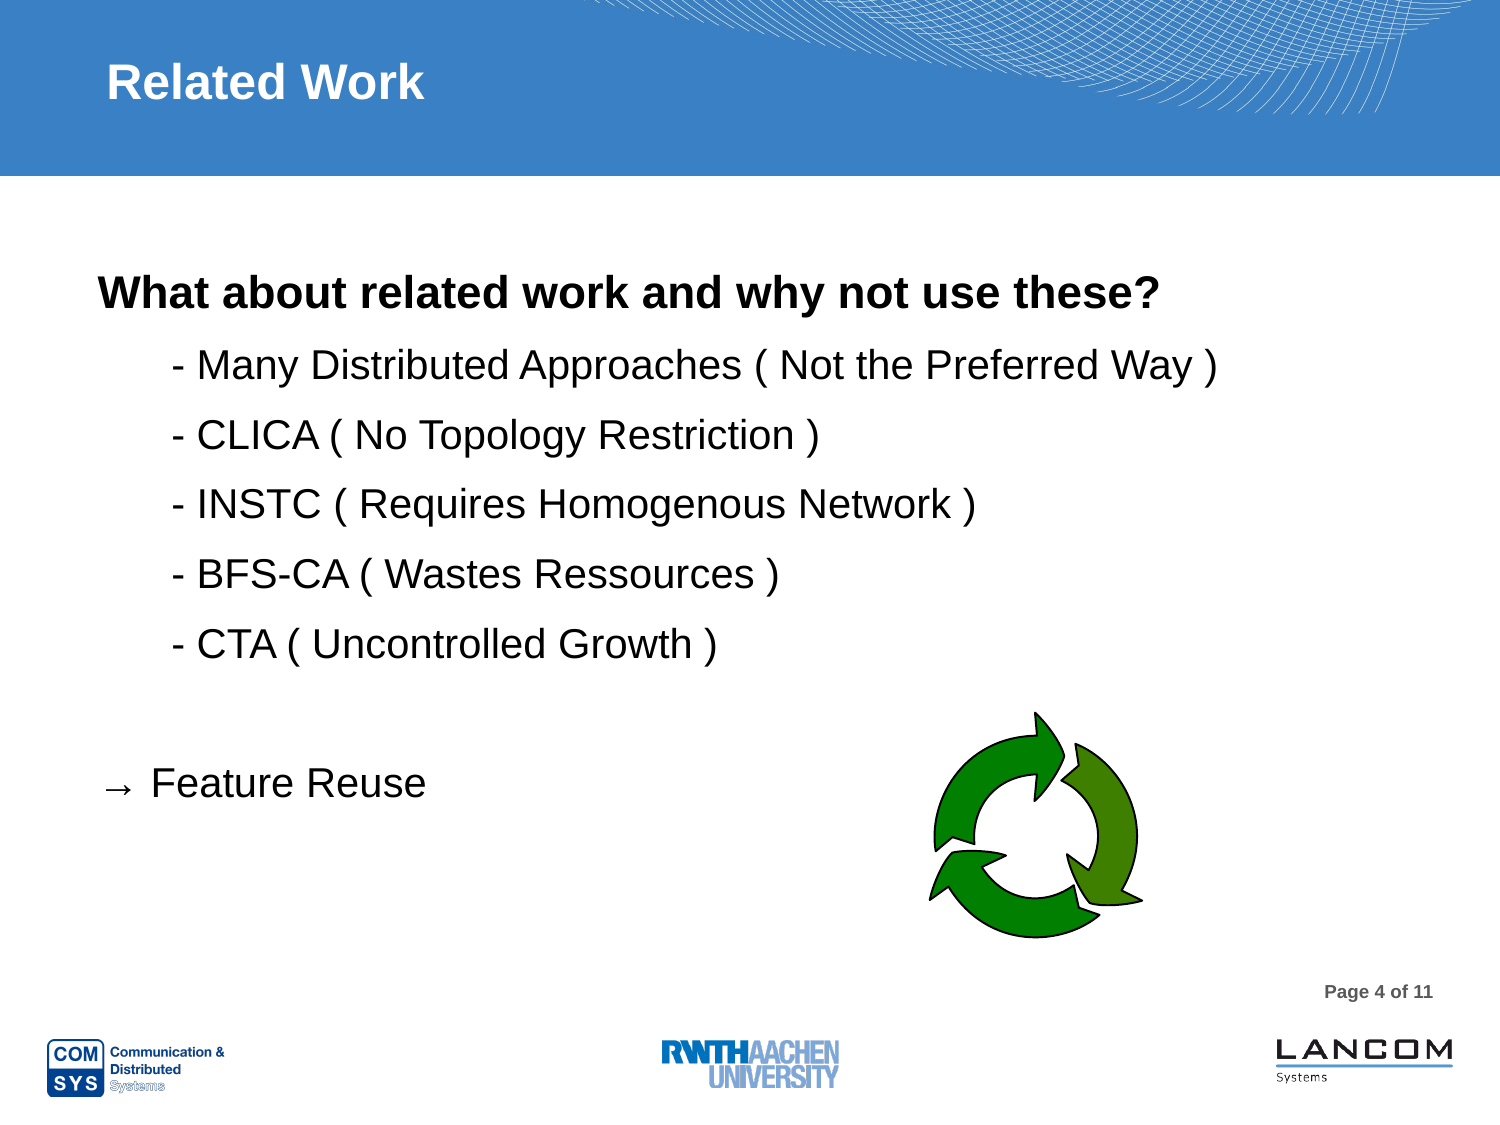

# Related Work
What about related work and why not use these?
	- Many Distributed Approaches ( Not the Preferred Way )
	- CLICA ( No Topology Restriction )
	- INSTC ( Requires Homogenous Network )
	- BFS-CA ( Wastes Ressources )
	- CTA ( Uncontrolled Growth )
→ Feature Reuse